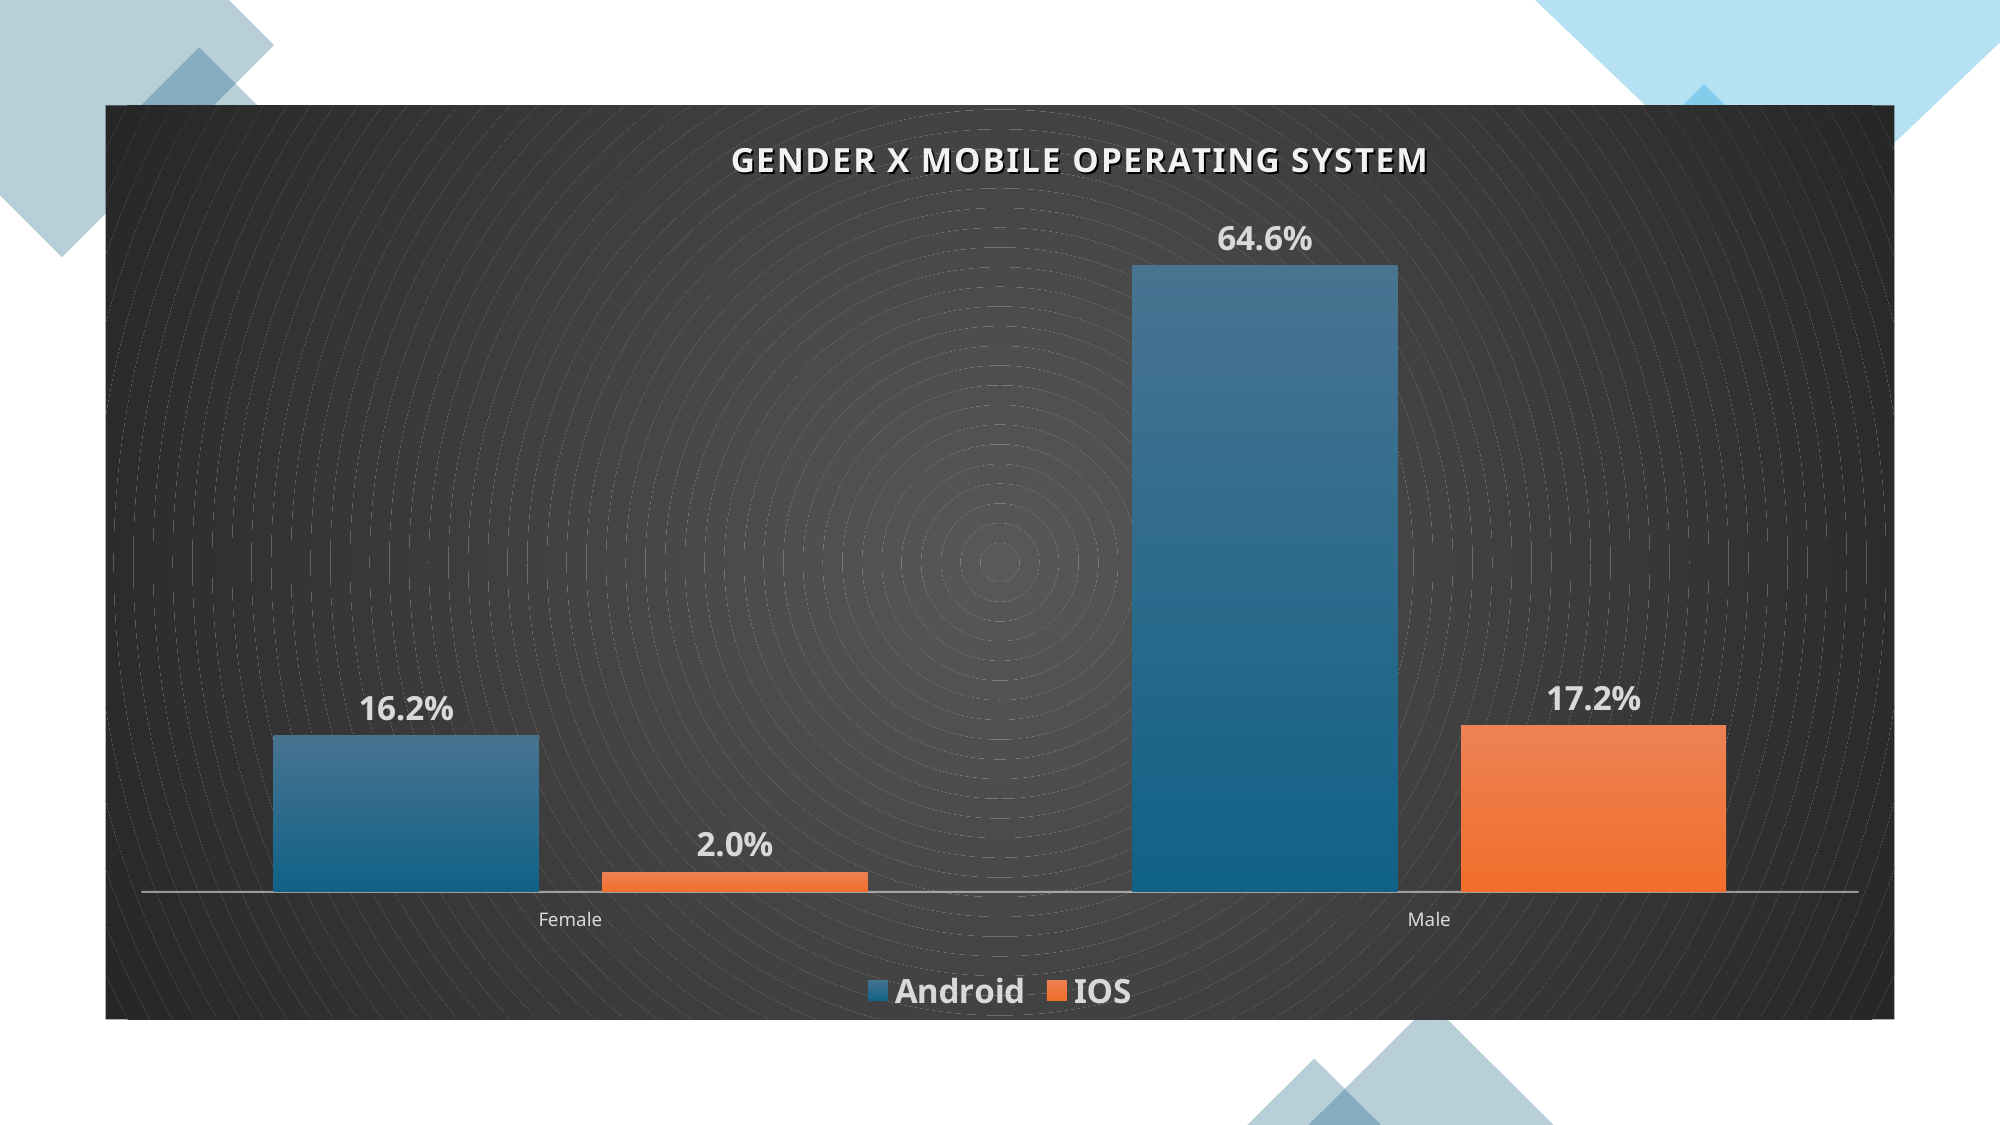

### Chart: GENDER X MOBILE OPERATING SYSTEM
| Category | Android | IOS |
|---|---|---|
| Female | 0.161616161616162 | 0.0202020202020202 |
| Male | 0.646464646464647 | 0.171717171717172 |